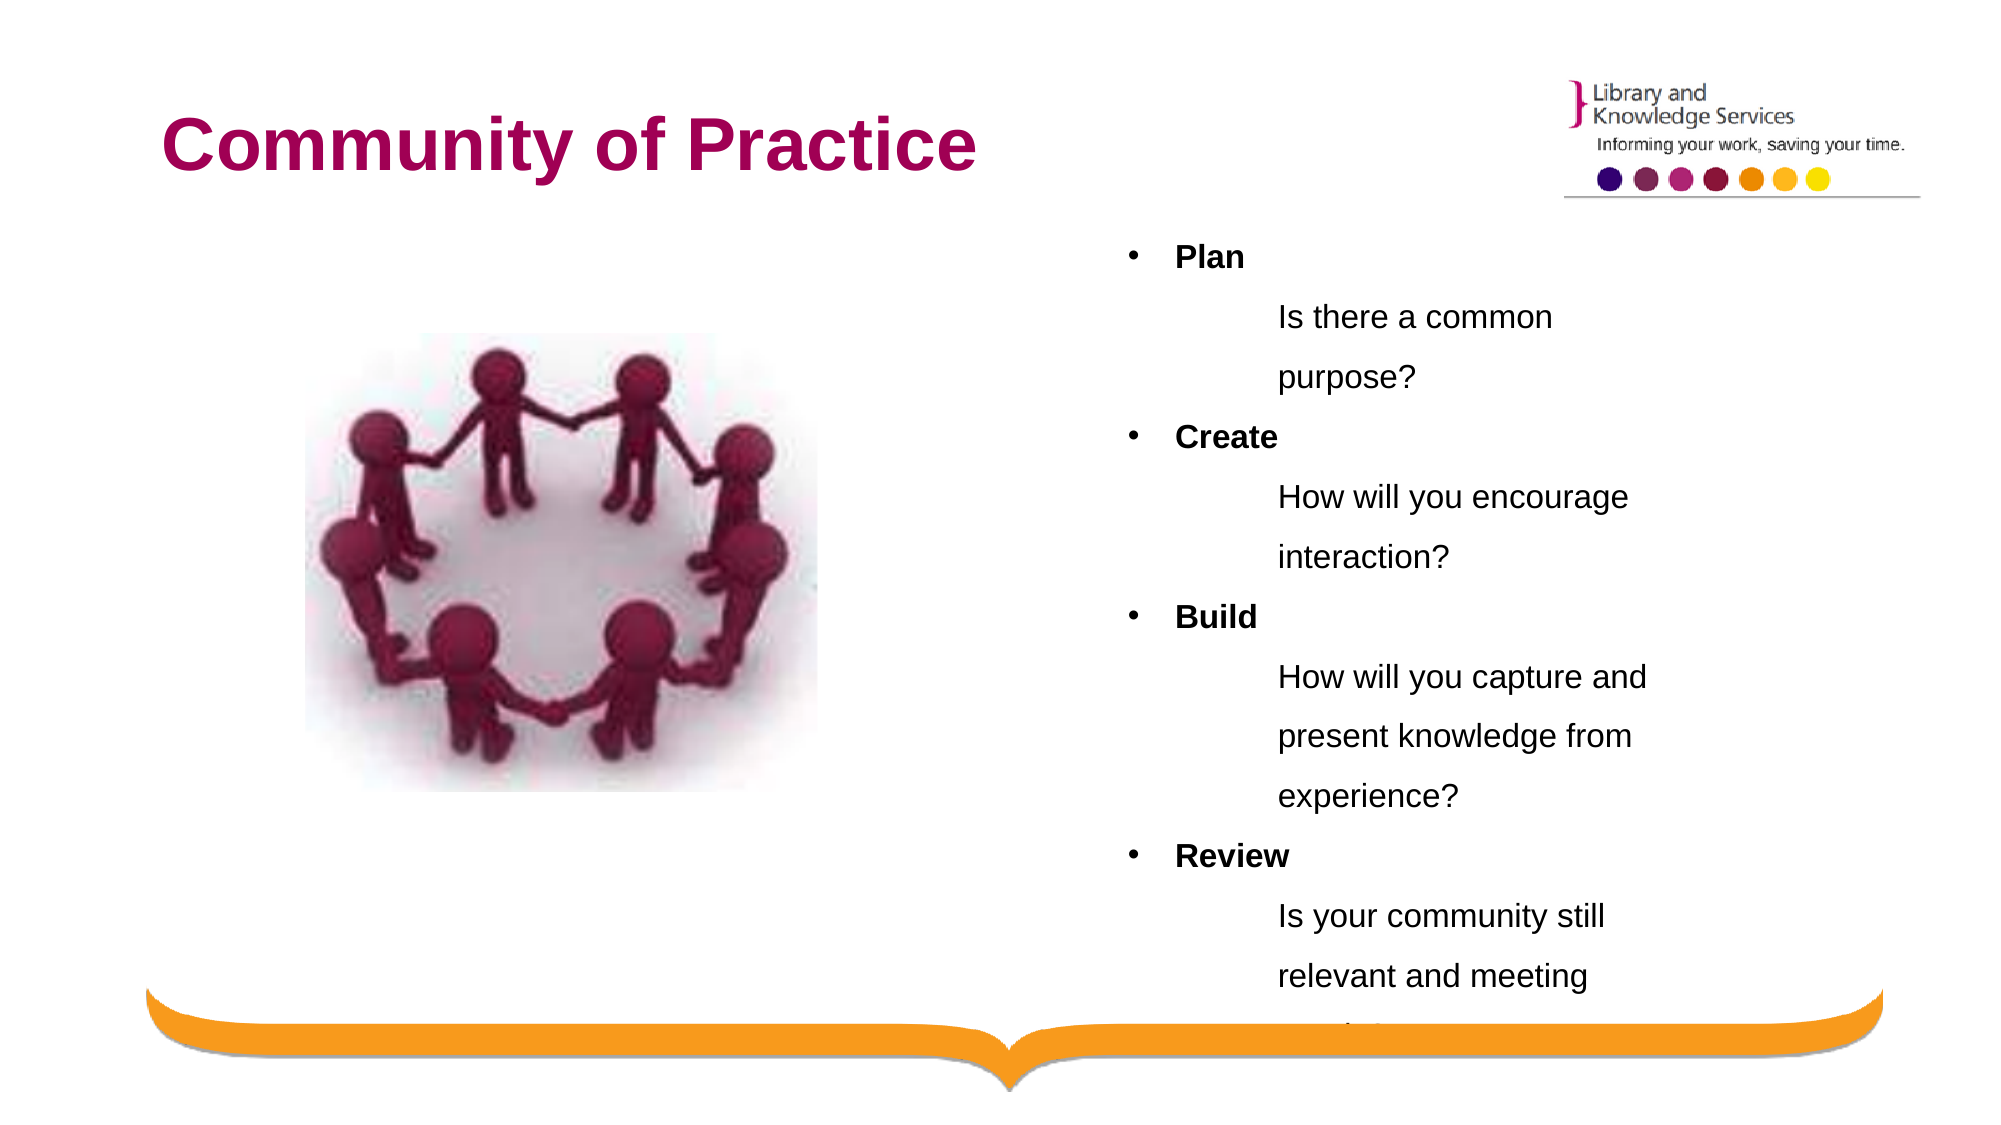

# Community of Practice
Plan
Is there a common purpose?
Create
How will you encourage interaction?
Build
How will you capture and present knowledge from experience?
Review
Is your community still relevant and meeting needs?